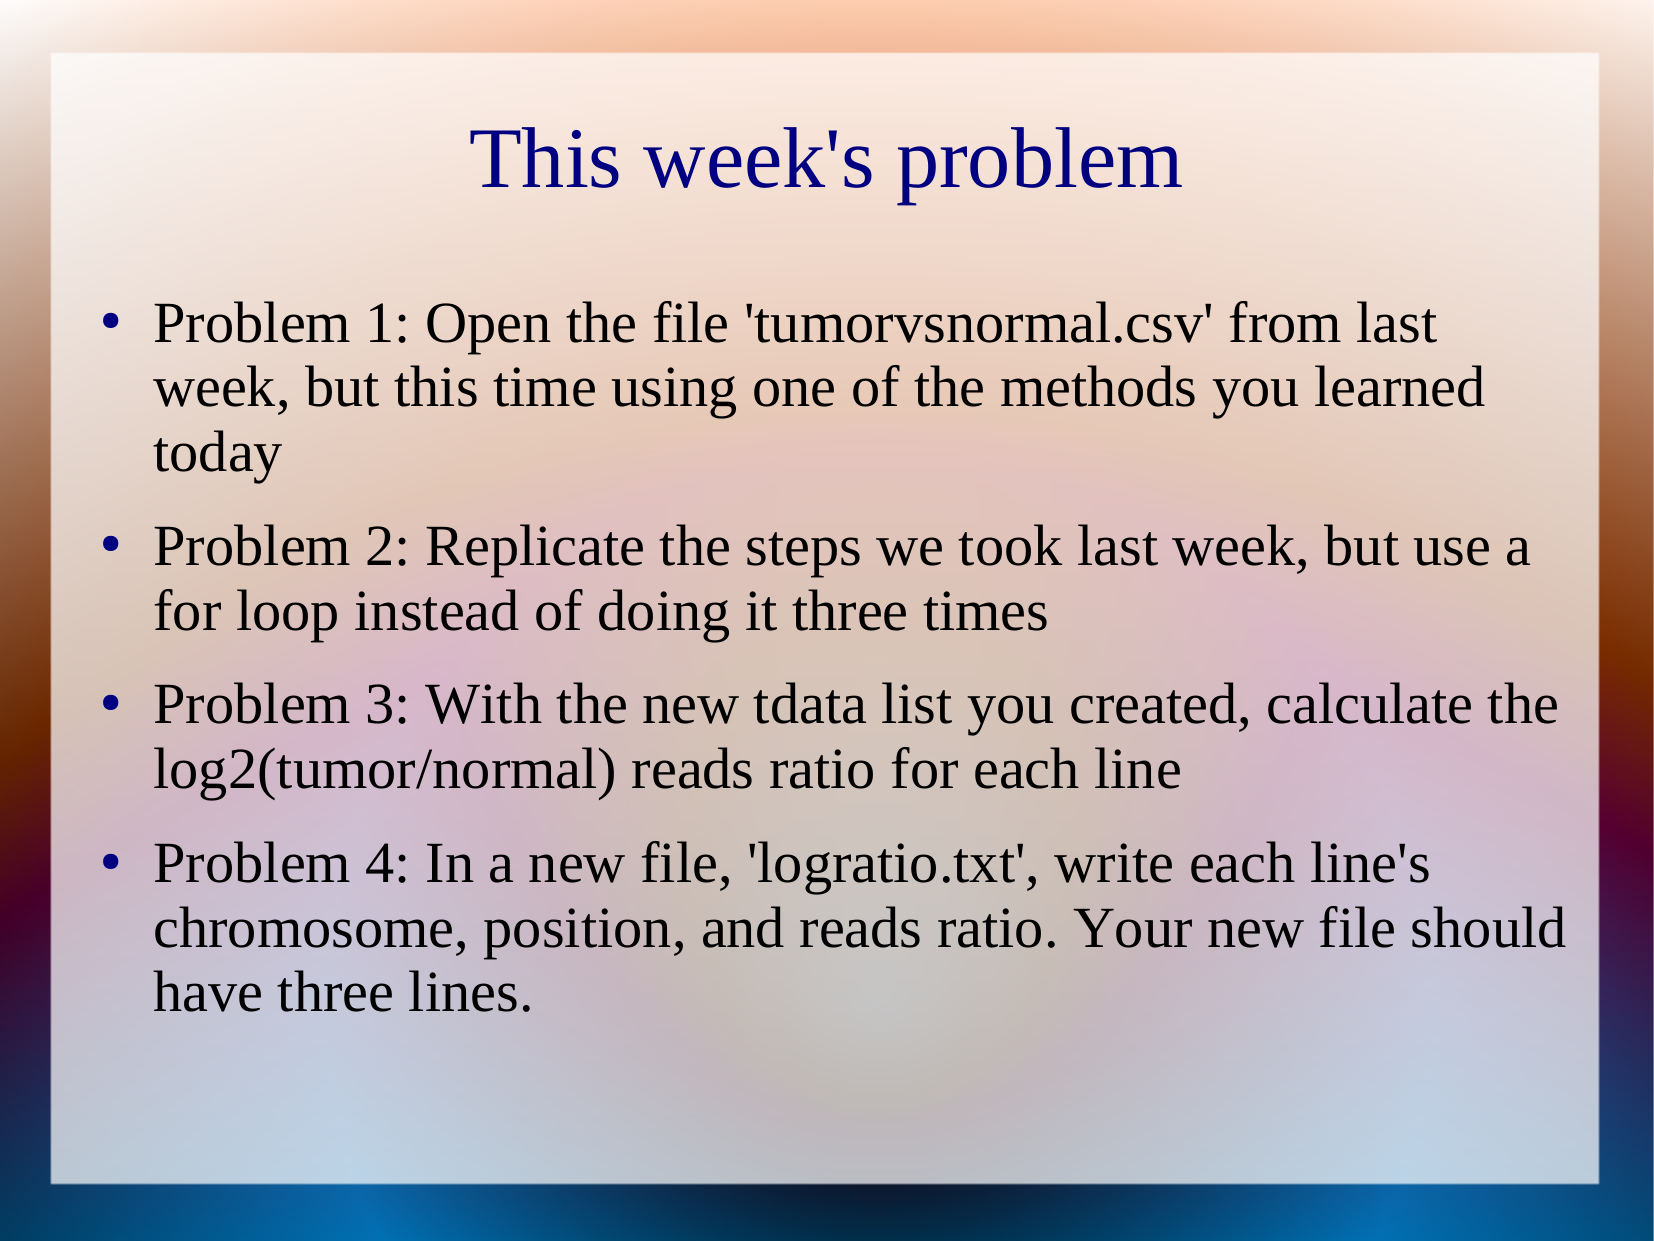

# This week's problem
Problem 1: Open the file 'tumorvsnormal.csv' from last week, but this time using one of the methods you learned today
Problem 2: Replicate the steps we took last week, but use a for loop instead of doing it three times
Problem 3: With the new tdata list you created, calculate the log2(tumor/normal) reads ratio for each line
Problem 4: In a new file, 'logratio.txt', write each line's chromosome, position, and reads ratio. Your new file should have three lines.